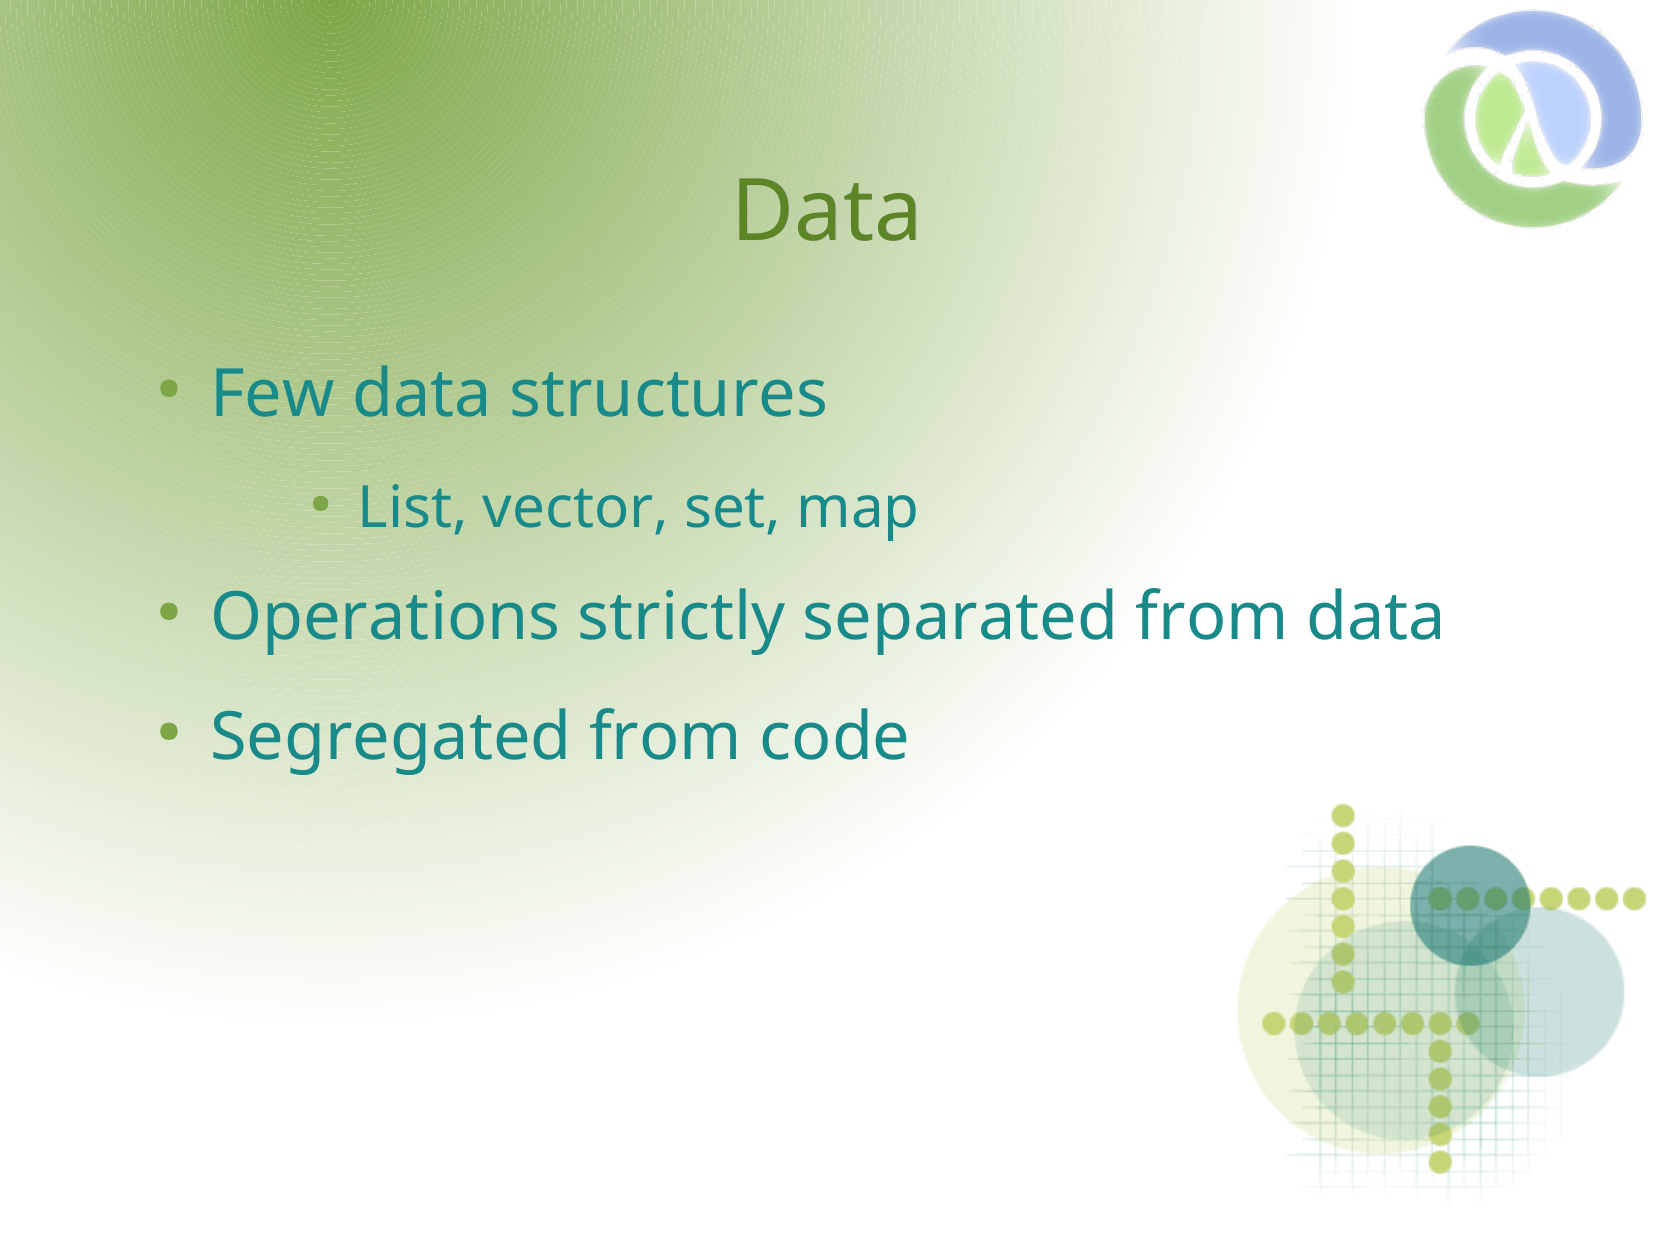

# Data
Few data structures
List, vector, set, map
Operations strictly separated from data
Segregated from code